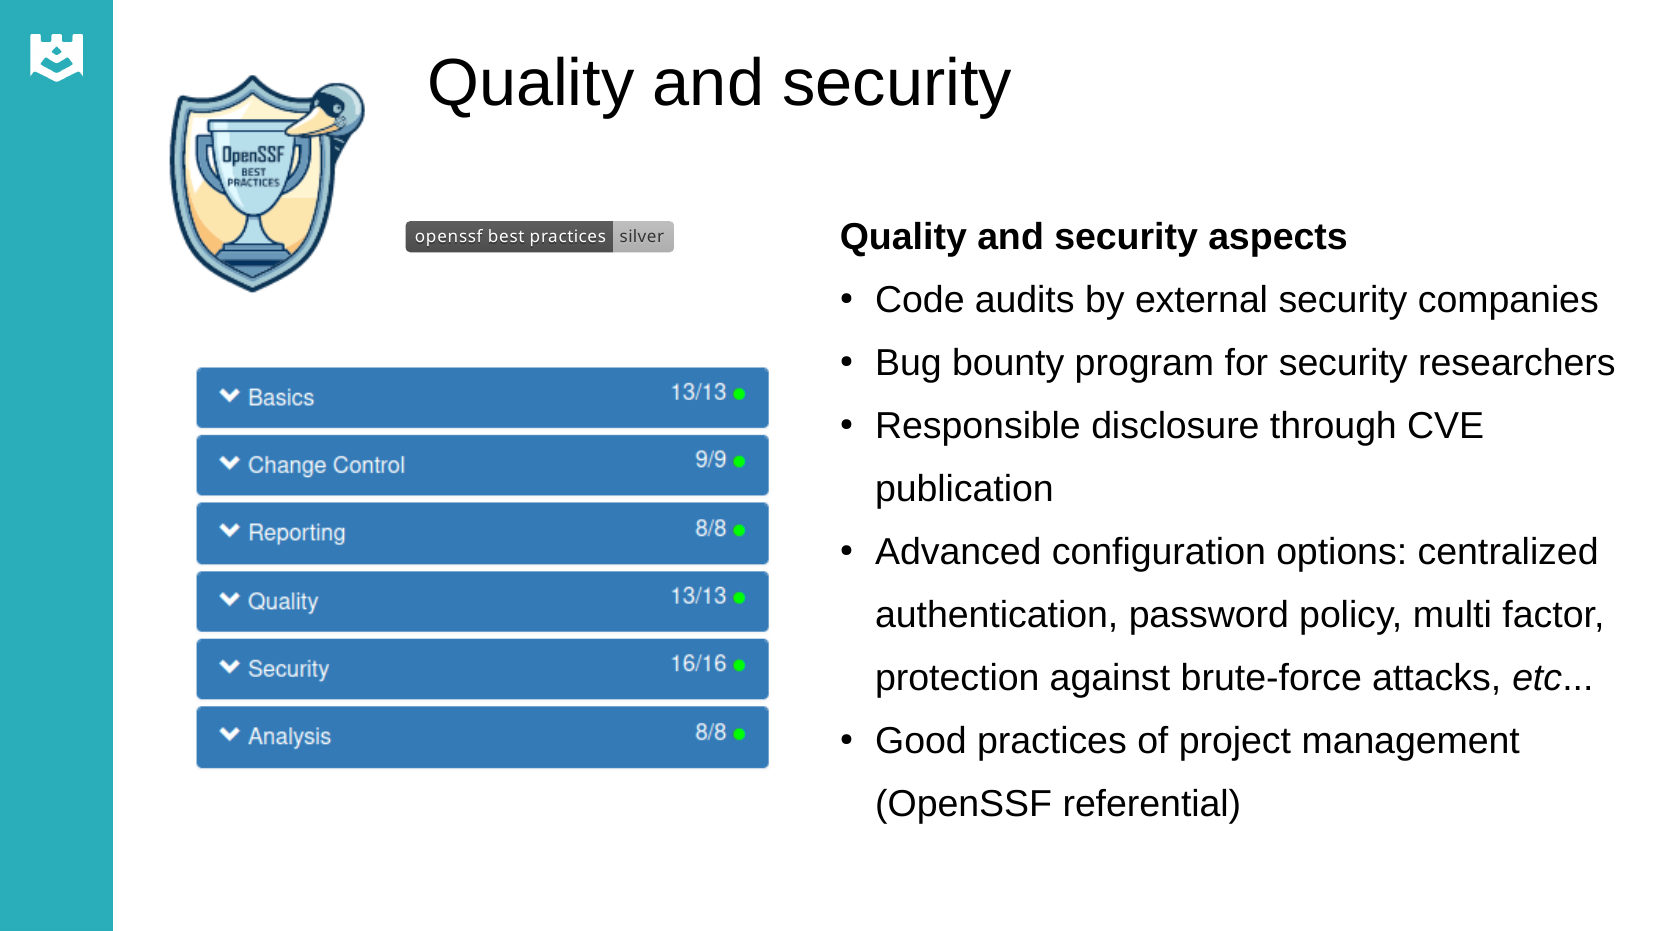

Quality and security
Quality and security aspects
Code audits by external security companies
Bug bounty program for security researchers
Responsible disclosure through CVE publication
Advanced configuration options: centralized authentication, password policy, multi factor, protection against brute-force attacks, etc...
Good practices of project management (OpenSSF referential)